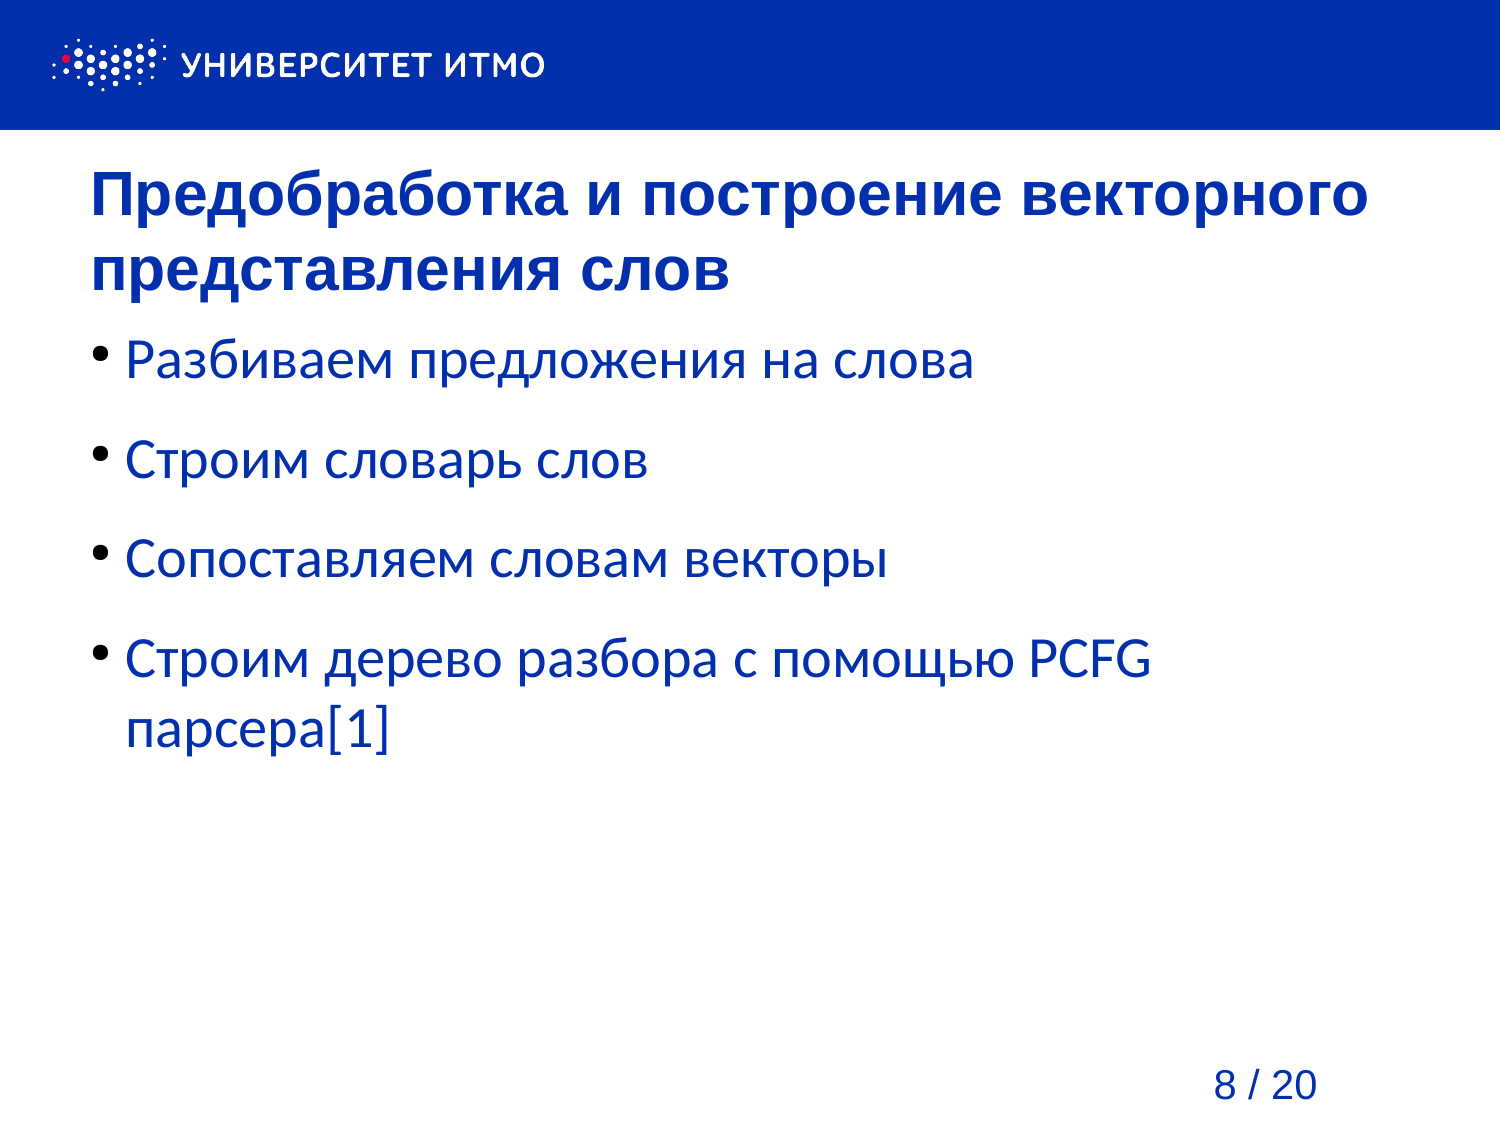

Предобработка и построение векторного представления слов
# Разбиваем предложения на слова
Строим словарь слов
Сопоставляем словам векторы
Строим дерево разбора с помощью PCFG парсера[1]